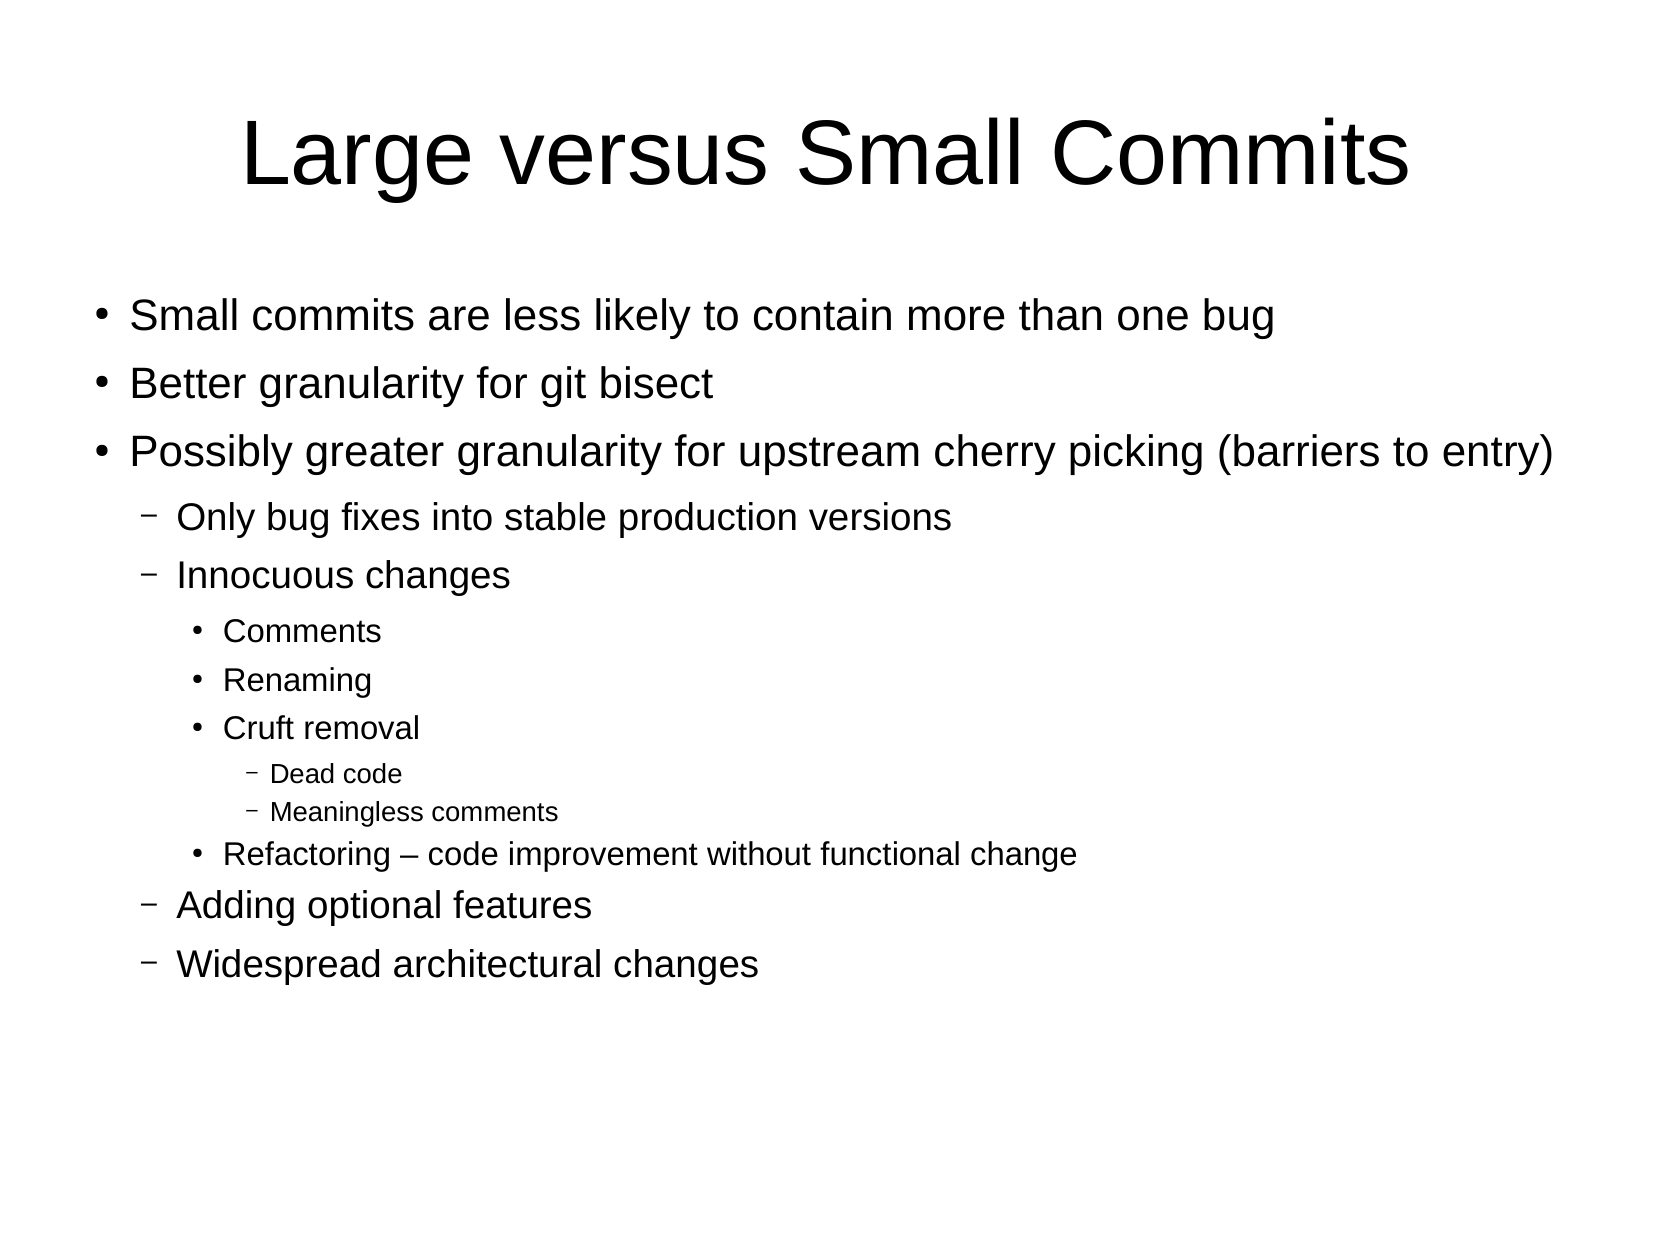

# Large versus Small Commits
Small commits are less likely to contain more than one bug
Better granularity for git bisect
Possibly greater granularity for upstream cherry picking (barriers to entry)
Only bug fixes into stable production versions
Innocuous changes
Comments
Renaming
Cruft removal
Dead code
Meaningless comments
Refactoring – code improvement without functional change
Adding optional features
Widespread architectural changes